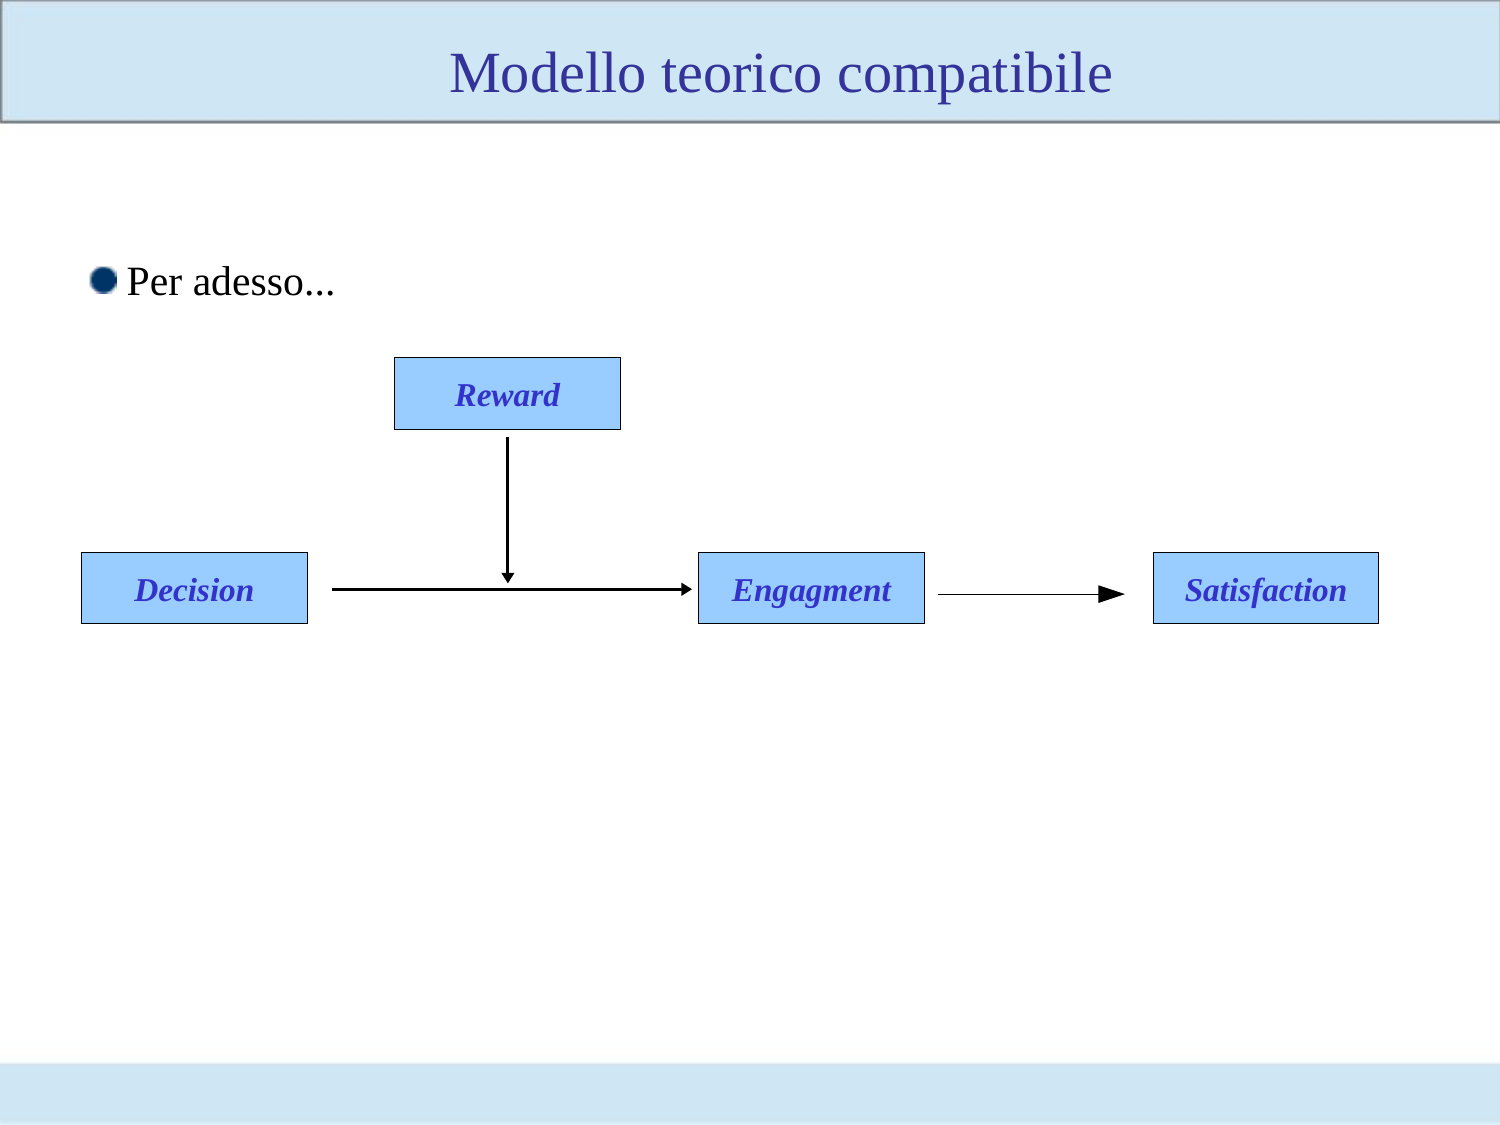

# Modello teorico compatibile
 Per adesso...
Reward
Decision
Engagment
Satisfaction